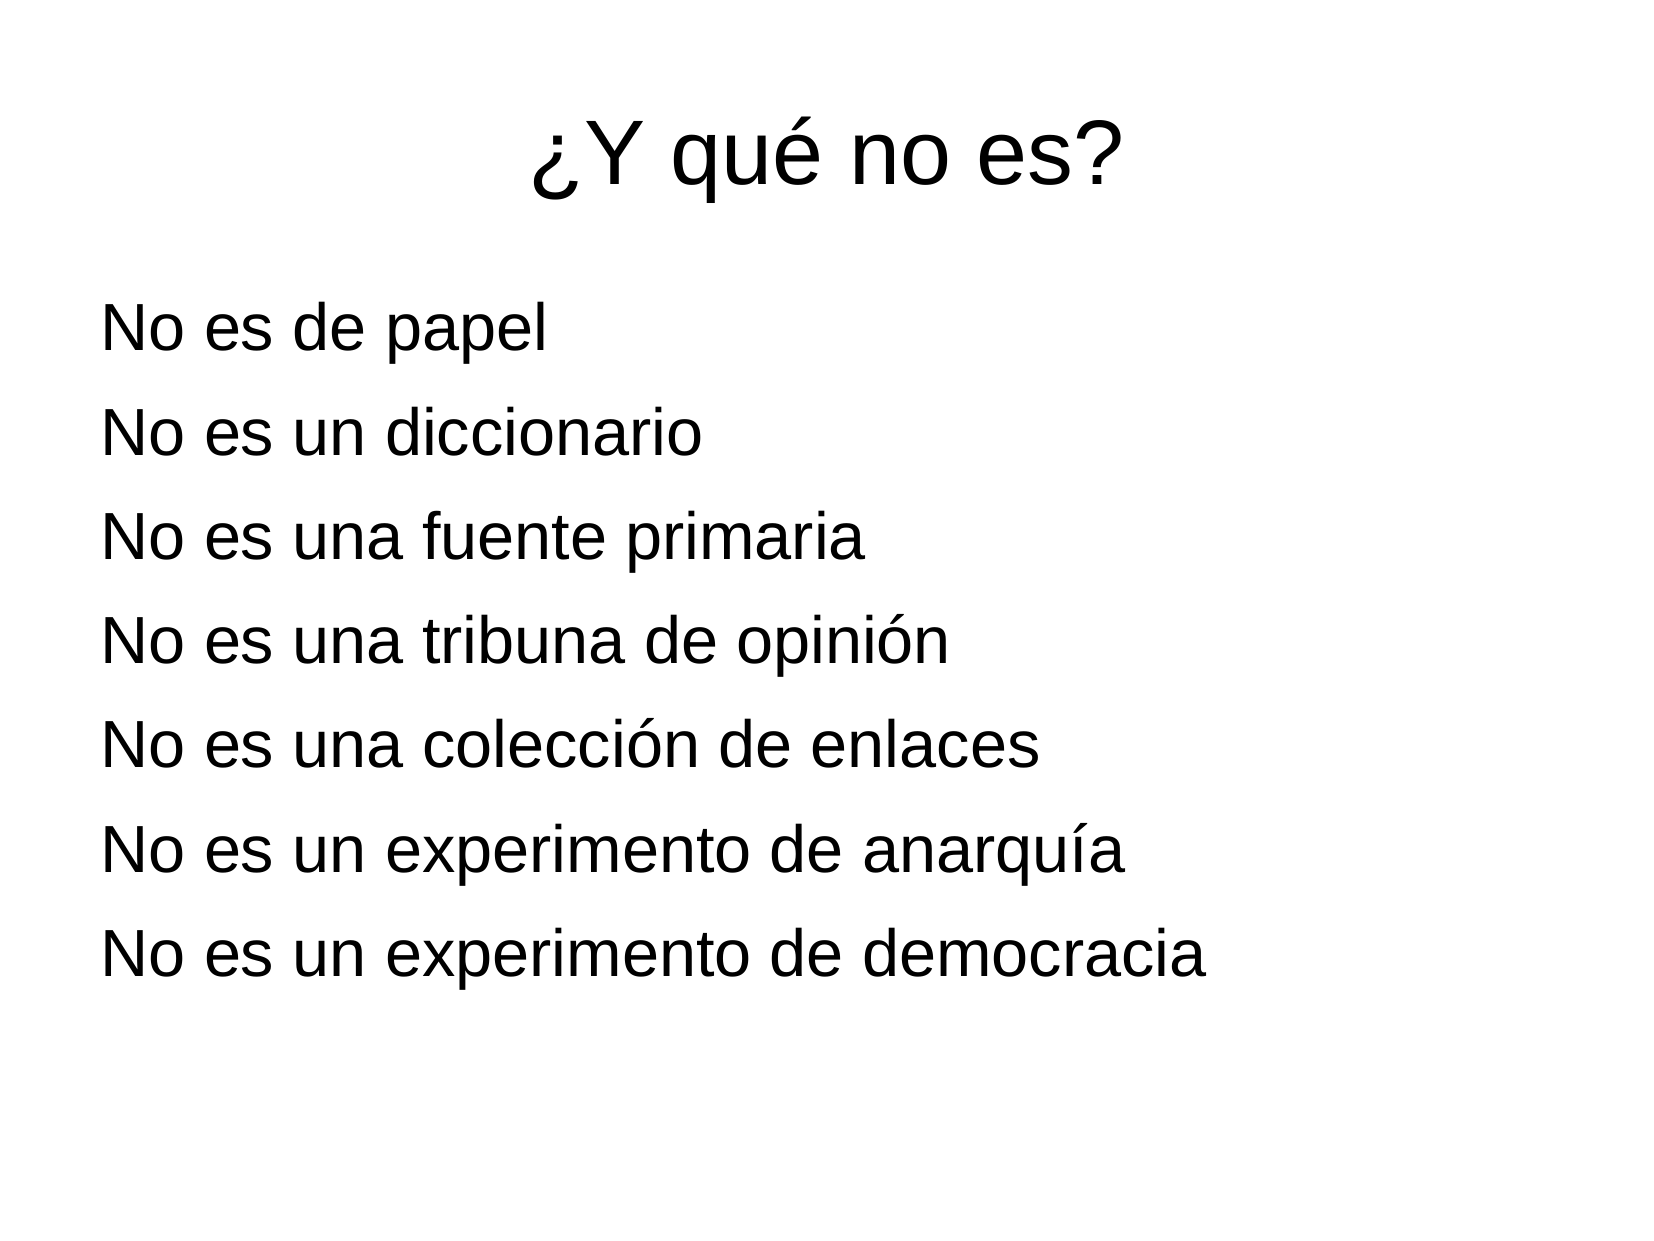

# ¿Y qué no es?
No es de papel
No es un diccionario
No es una fuente primaria
No es una tribuna de opinión
No es una colección de enlaces
No es un experimento de anarquía
No es un experimento de democracia